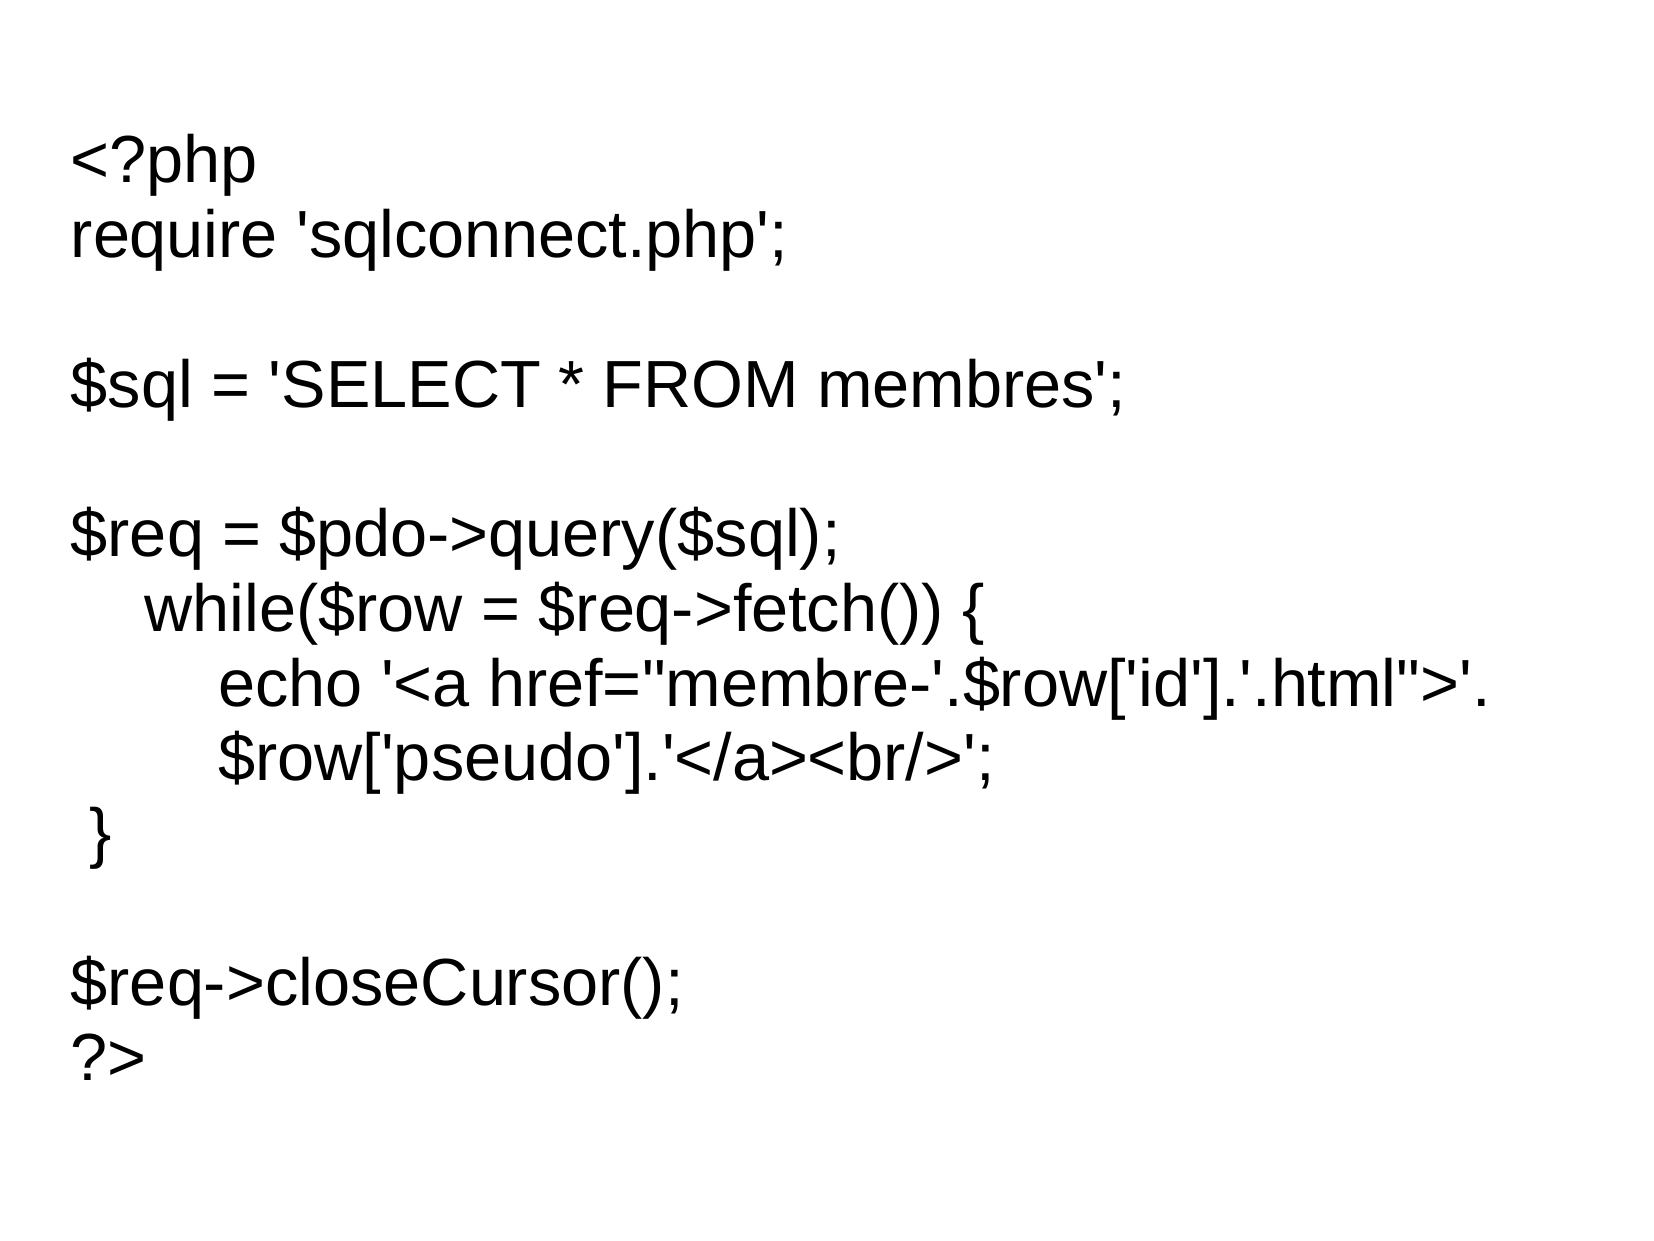

# <?php
require 'sqlconnect.php';
$sql = 'SELECT * FROM membres';
$req = $pdo->query($sql);
	while($row = $req->fetch()) {
		echo '<a href="membre-'.$row['id'].'.html">'.			$row['pseudo'].'</a><br/>';
 }
$req->closeCursor();
?>